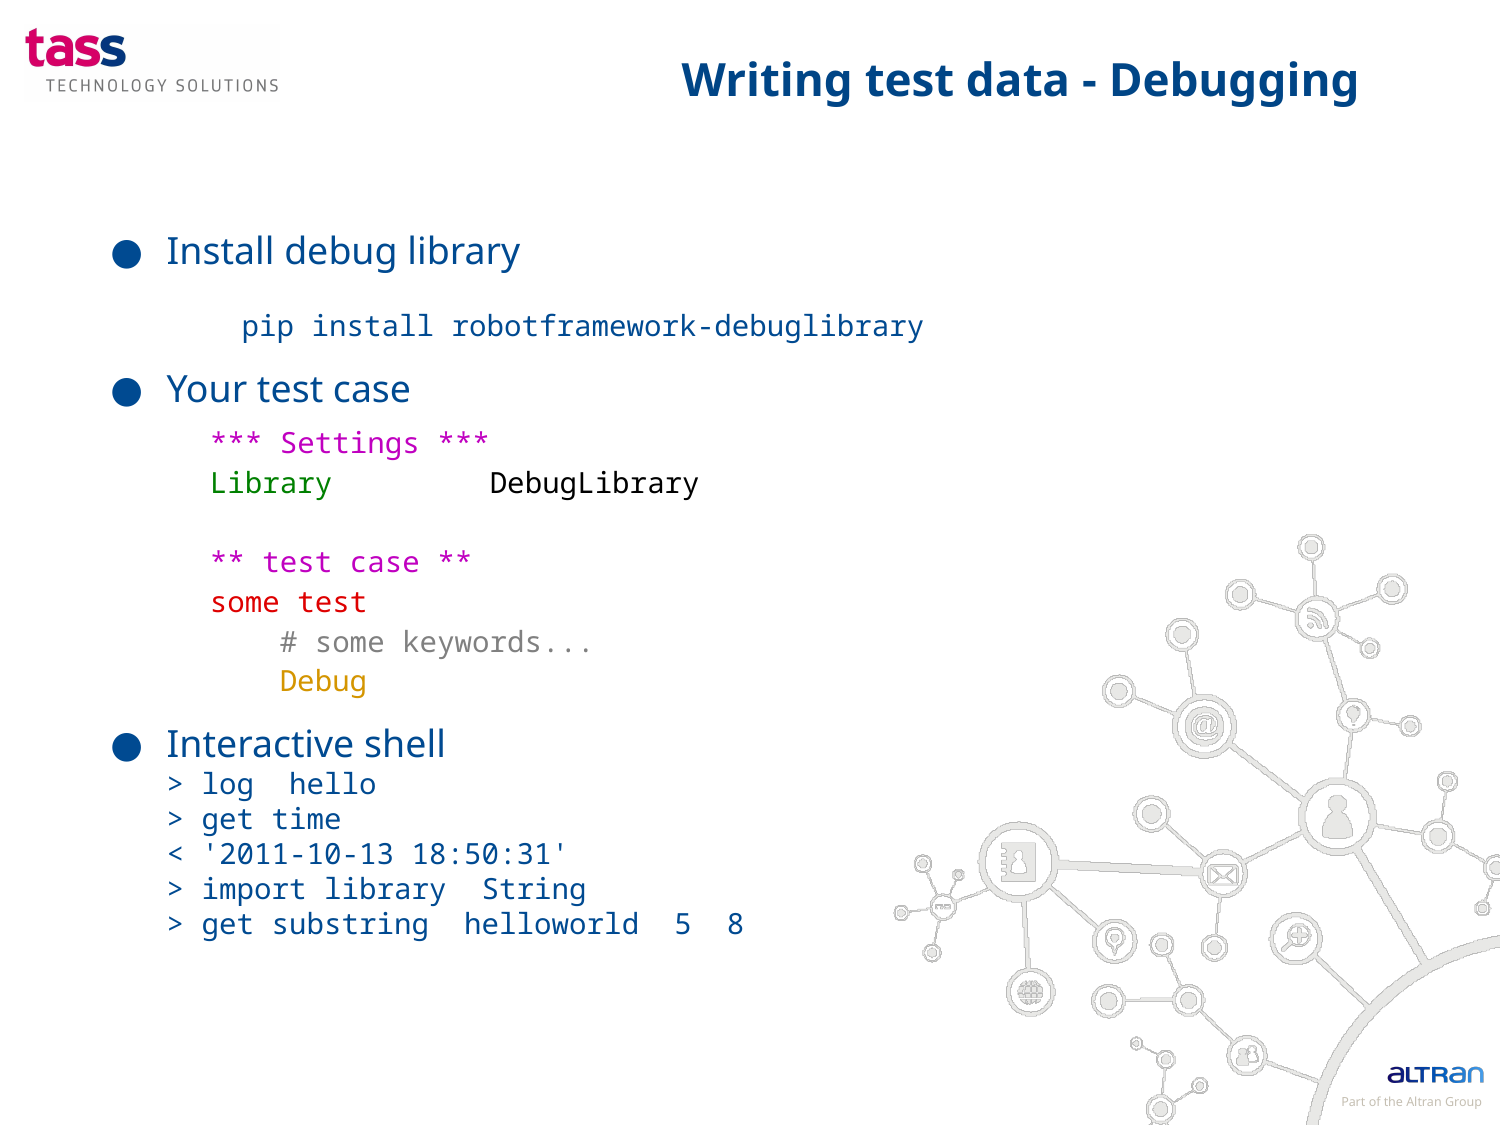

# Writing test data - Debugging
Install debug library
pip install robotframework-debuglibrary
Your test case
Interactive shell
> log hello
> get time
< '2011-10-13 18:50:31'
> import library String
> get substring helloworld 5 8
*** Settings ***
Library DebugLibrary
** test case **
some test
 # some keywords...
 Debug